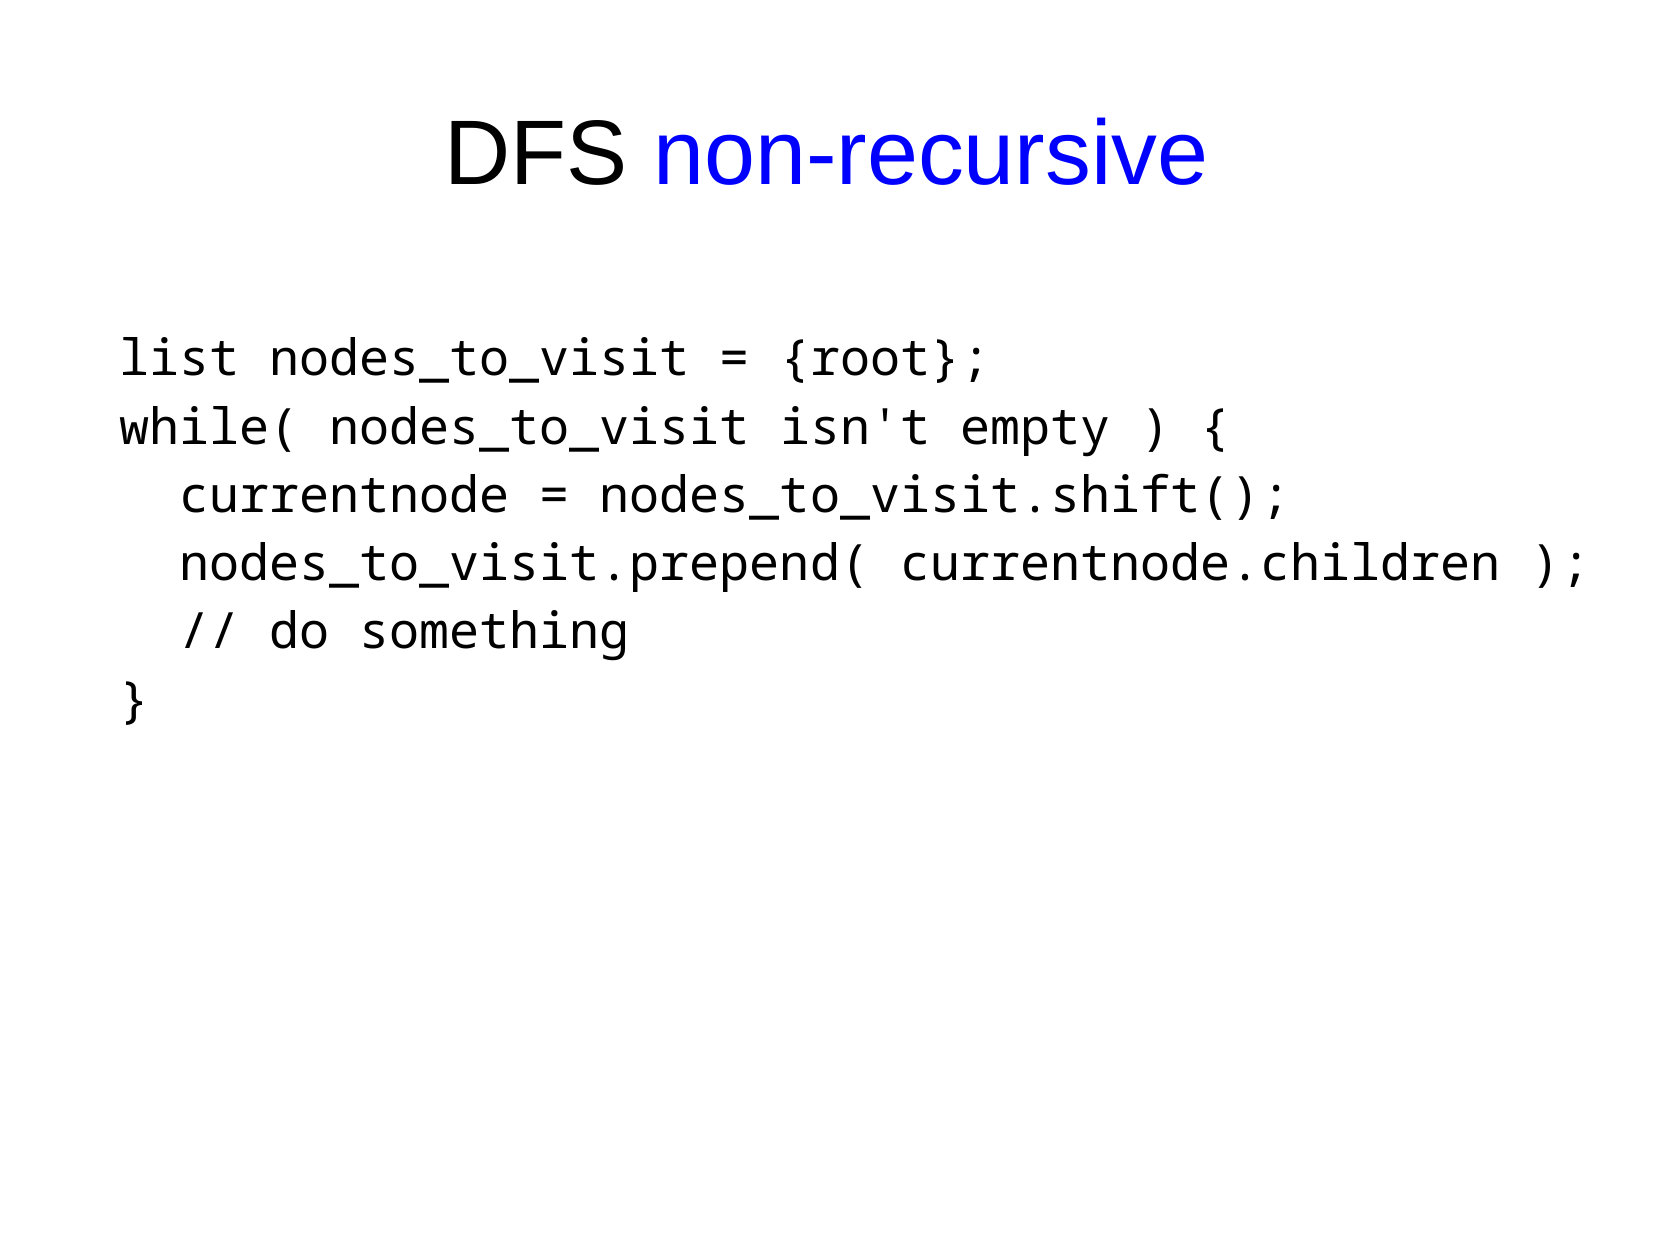

# DFS non-recursive
list nodes_to_visit = {root};
while( nodes_to_visit isn't empty ) {
 currentnode = nodes_to_visit.shift();
 nodes_to_visit.prepend( currentnode.children );
 // do something
}